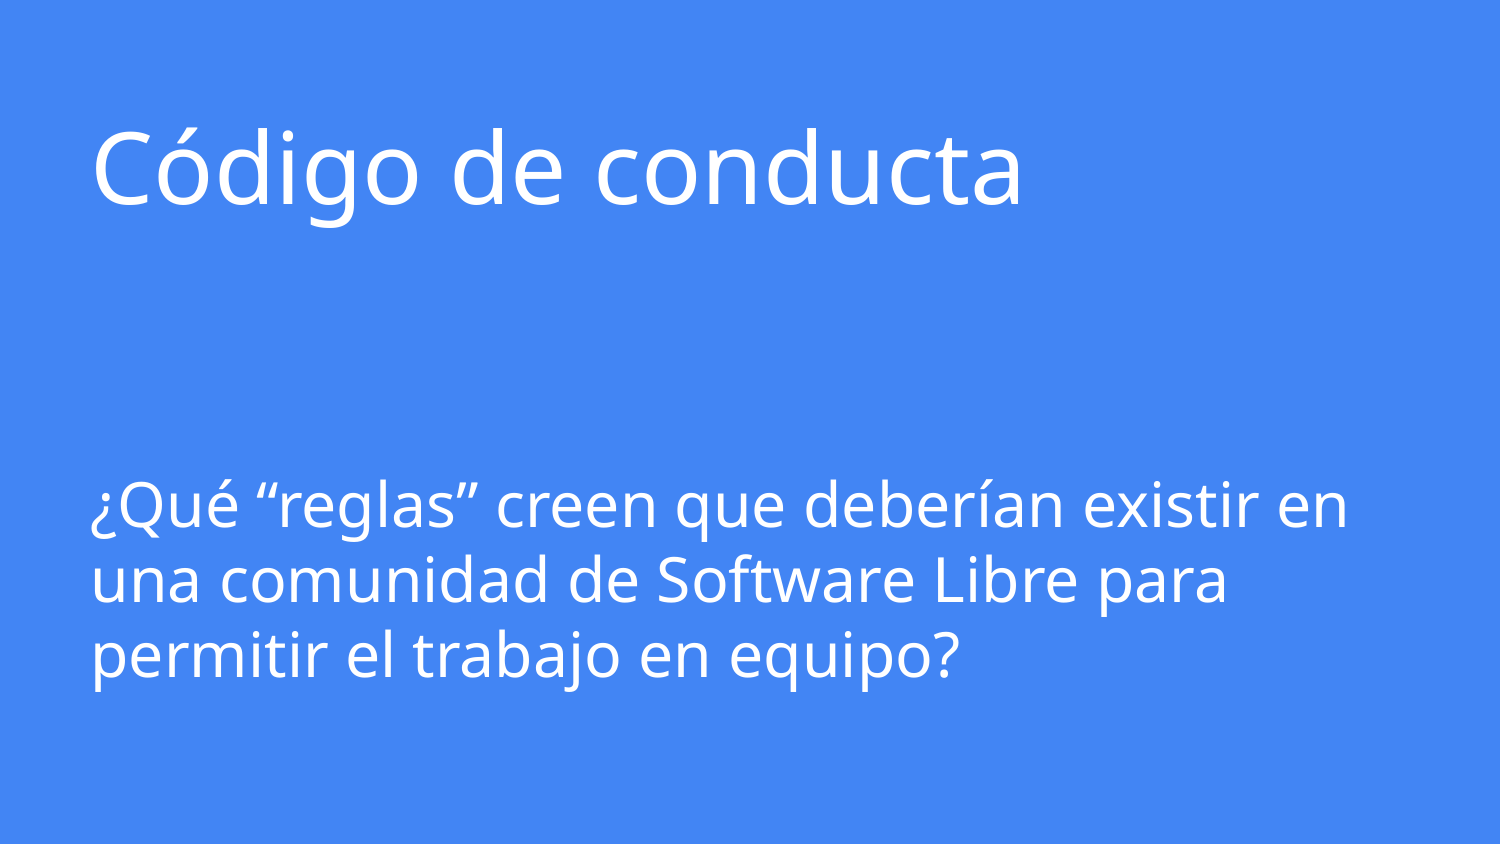

# Código de conducta ¿Qué “reglas” creen que deberían existir en una comunidad de Software Libre para permitir el trabajo en equipo?